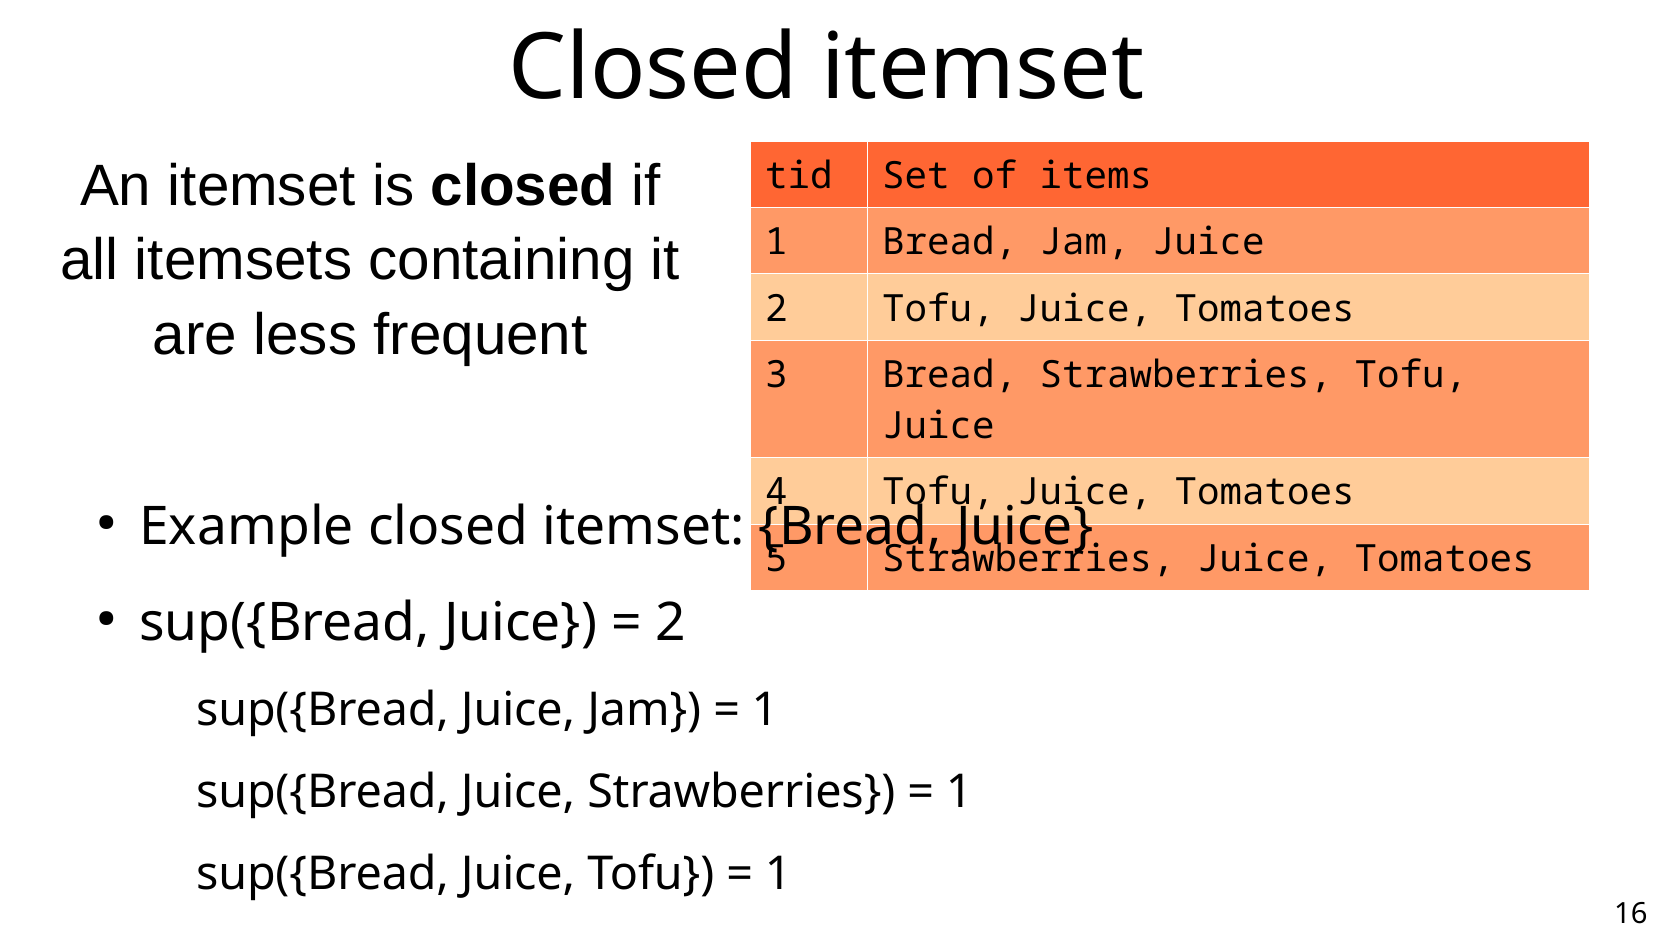

# Closed itemset
An itemset is closed if all itemsets containing it are less frequent
| tid | Set of items |
| --- | --- |
| 1 | Bread, Jam, Juice |
| 2 | Tofu, Juice, Tomatoes |
| 3 | Bread, Strawberries, Tofu, Juice |
| 4 | Tofu, Juice, Tomatoes |
| 5 | Strawberries, Juice, Tomatoes |
Example closed itemset: {Bread, Juice}
sup({Bread, Juice}) = 2
sup({Bread, Juice, Jam}) = 1
sup({Bread, Juice, Strawberries}) = 1
sup({Bread, Juice, Tofu}) = 1
16